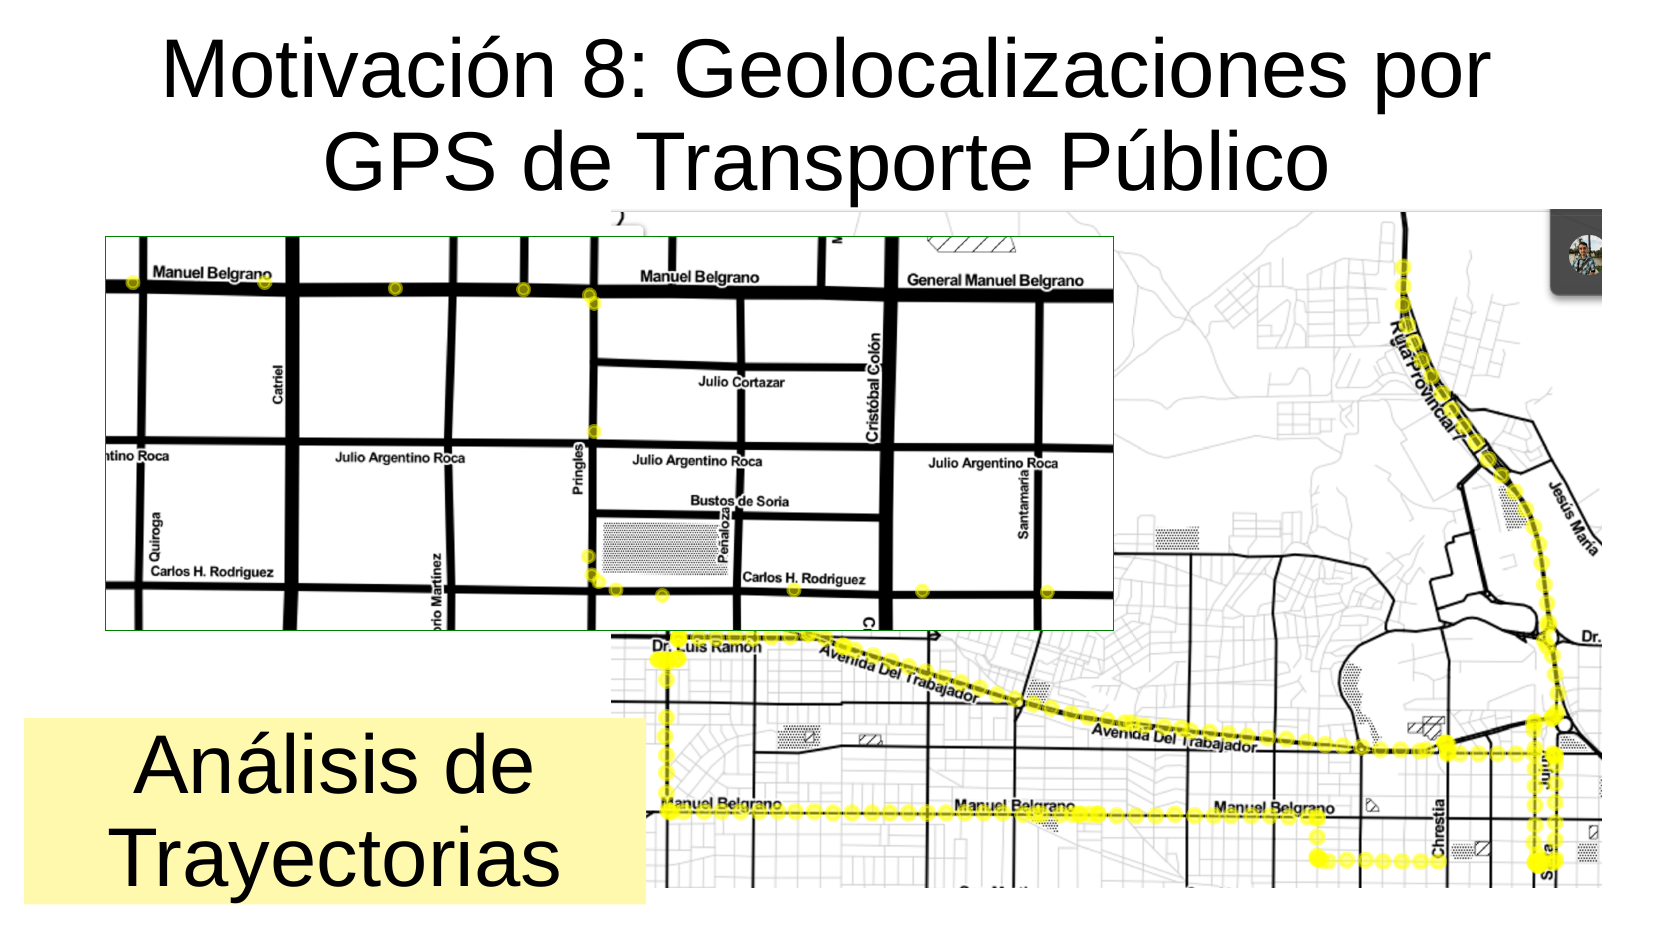

# Motivación 8: Geolocalizaciones por GPS de Transporte Público
Análisis de Trayectorias